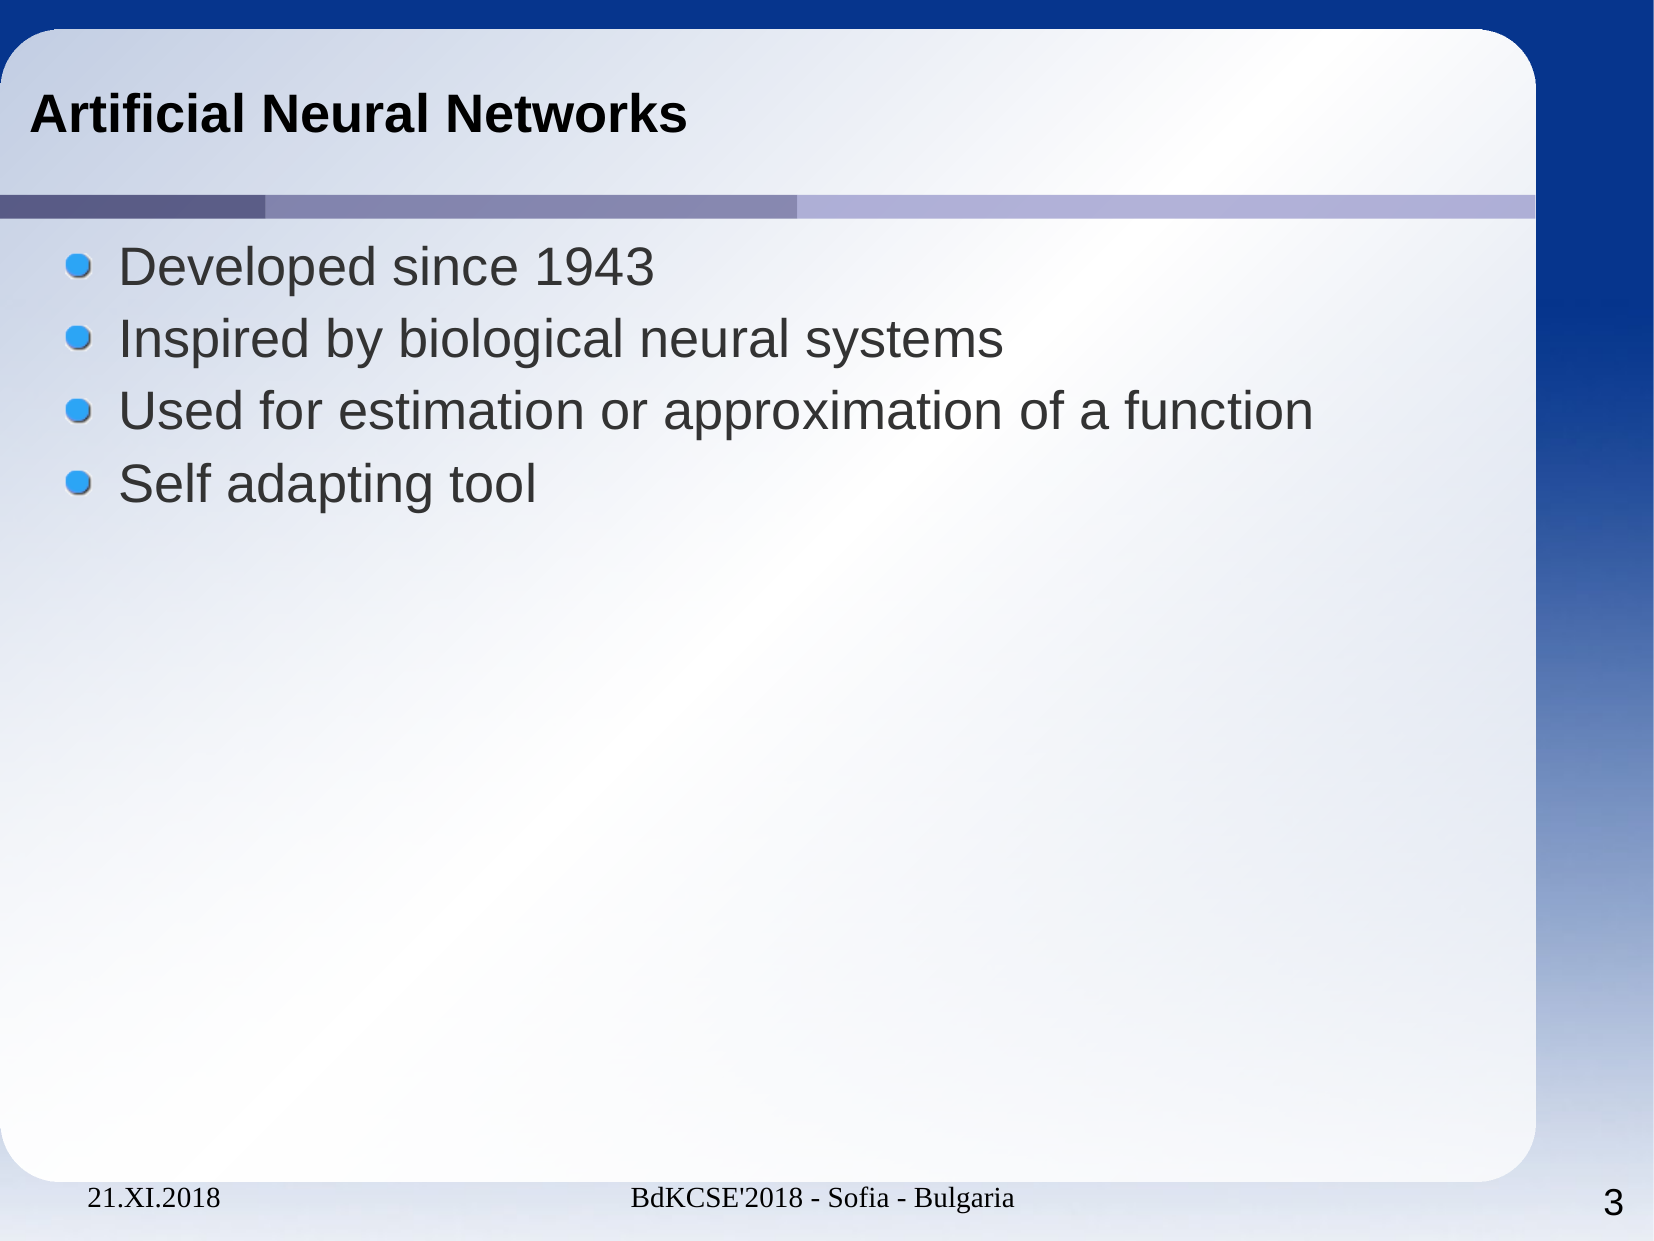

# Artificial Neural Networks
Developed since 1943
Inspired by biological neural systems
Used for estimation or approximation of a function
Self adapting tool
21.XI.2018
BdKCSE'2018 - Sofia - Bulgaria
3